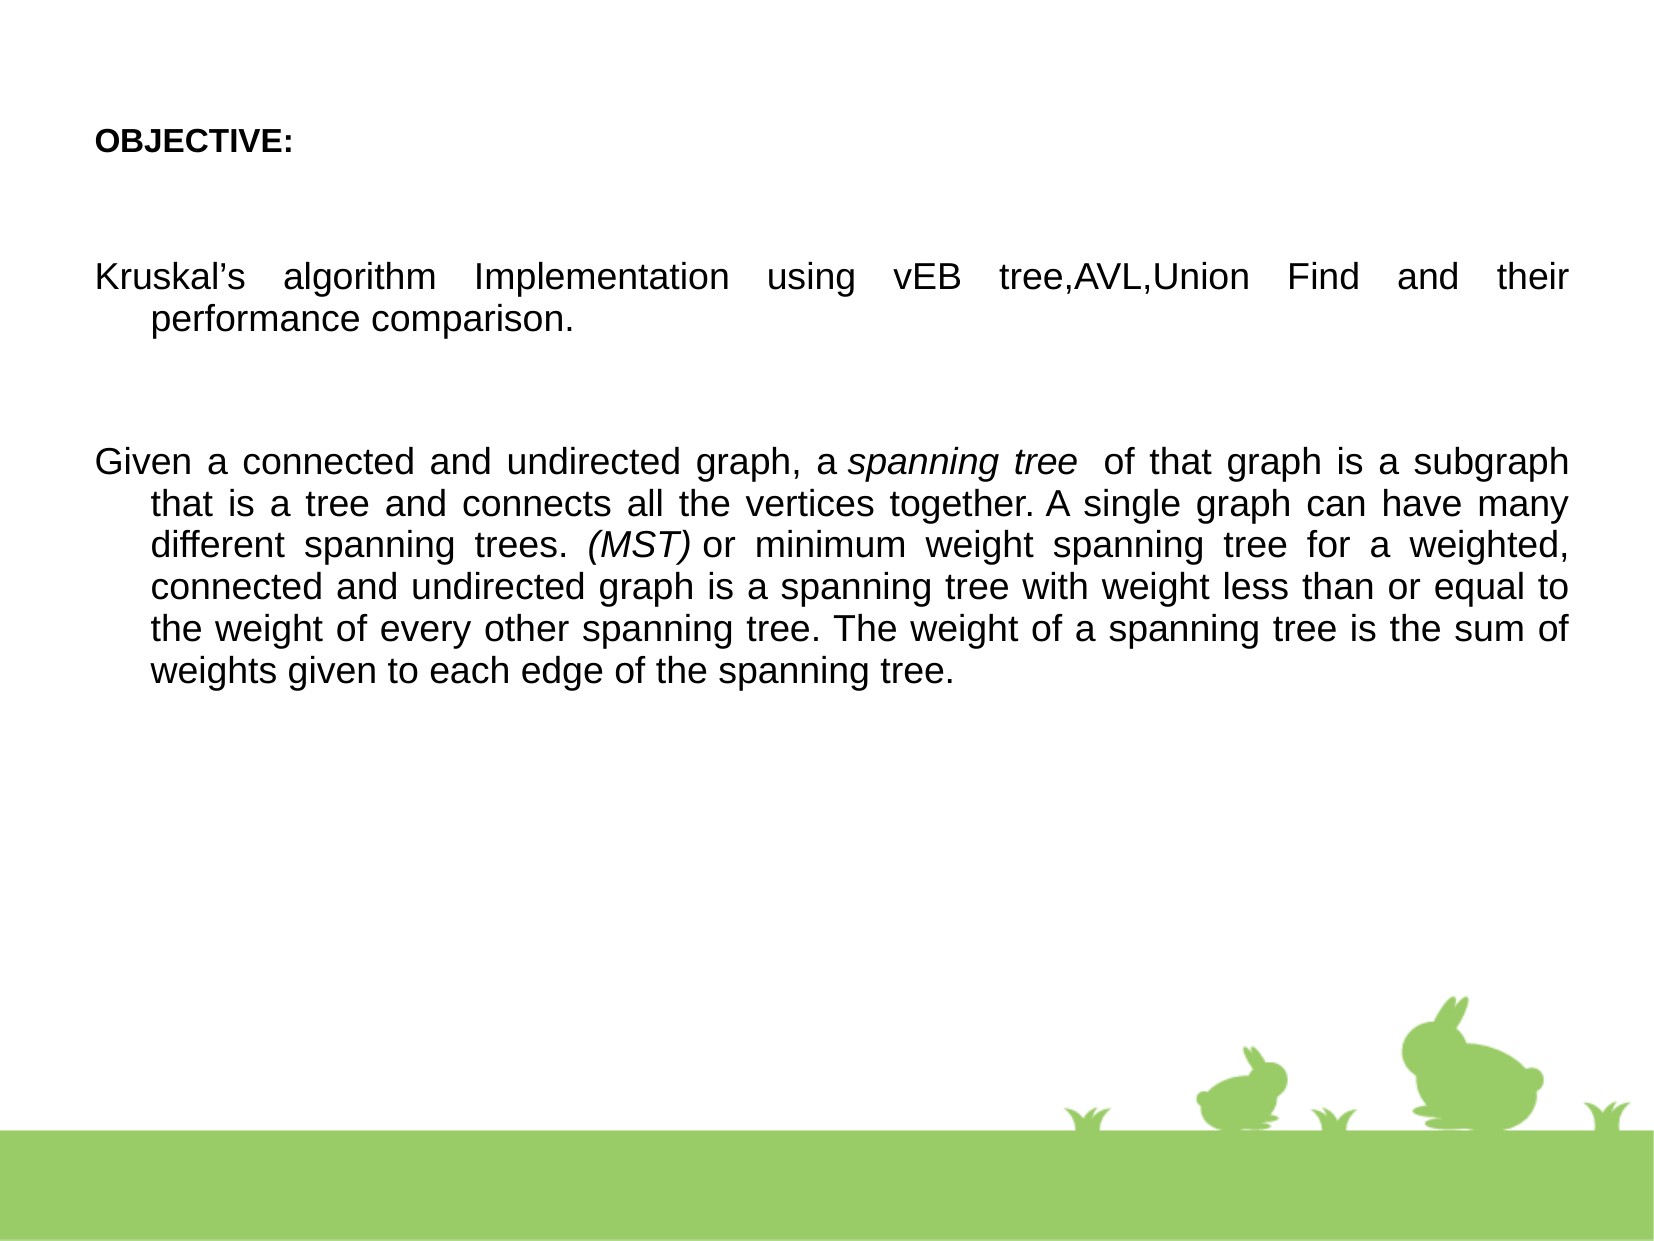

# OBJECTIVE:
Kruskal’s algorithm Implementation using vEB tree,AVL,Union Find and their performance comparison.
Given a connected and undirected graph, a spanning tree  of that graph is a subgraph that is a tree and connects all the vertices together. A single graph can have many different spanning trees. (MST) or minimum weight spanning tree for a weighted, connected and undirected graph is a spanning tree with weight less than or equal to the weight of every other spanning tree. The weight of a spanning tree is the sum of weights given to each edge of the spanning tree.